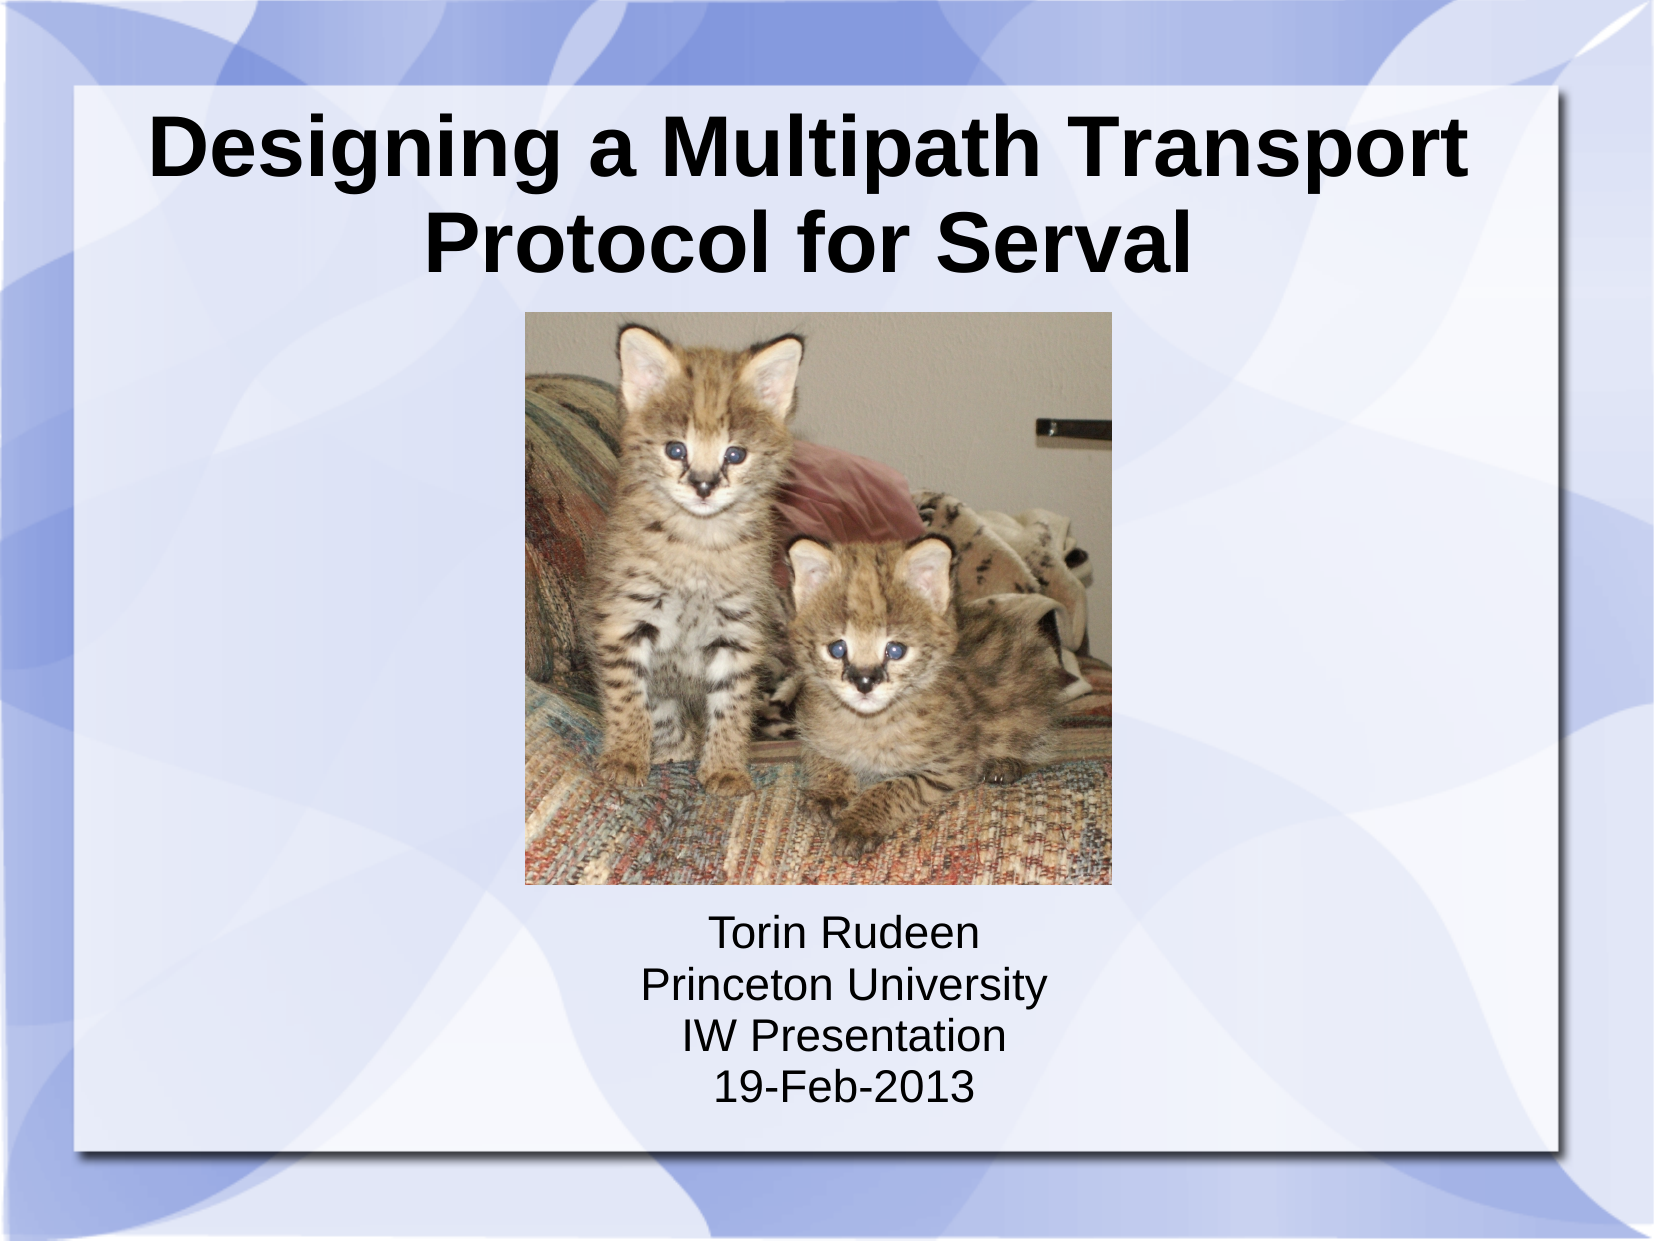

# Designing a Multipath Transport Protocol for Serval
Torin Rudeen
Princeton University
IW Presentation
19-Feb-2013